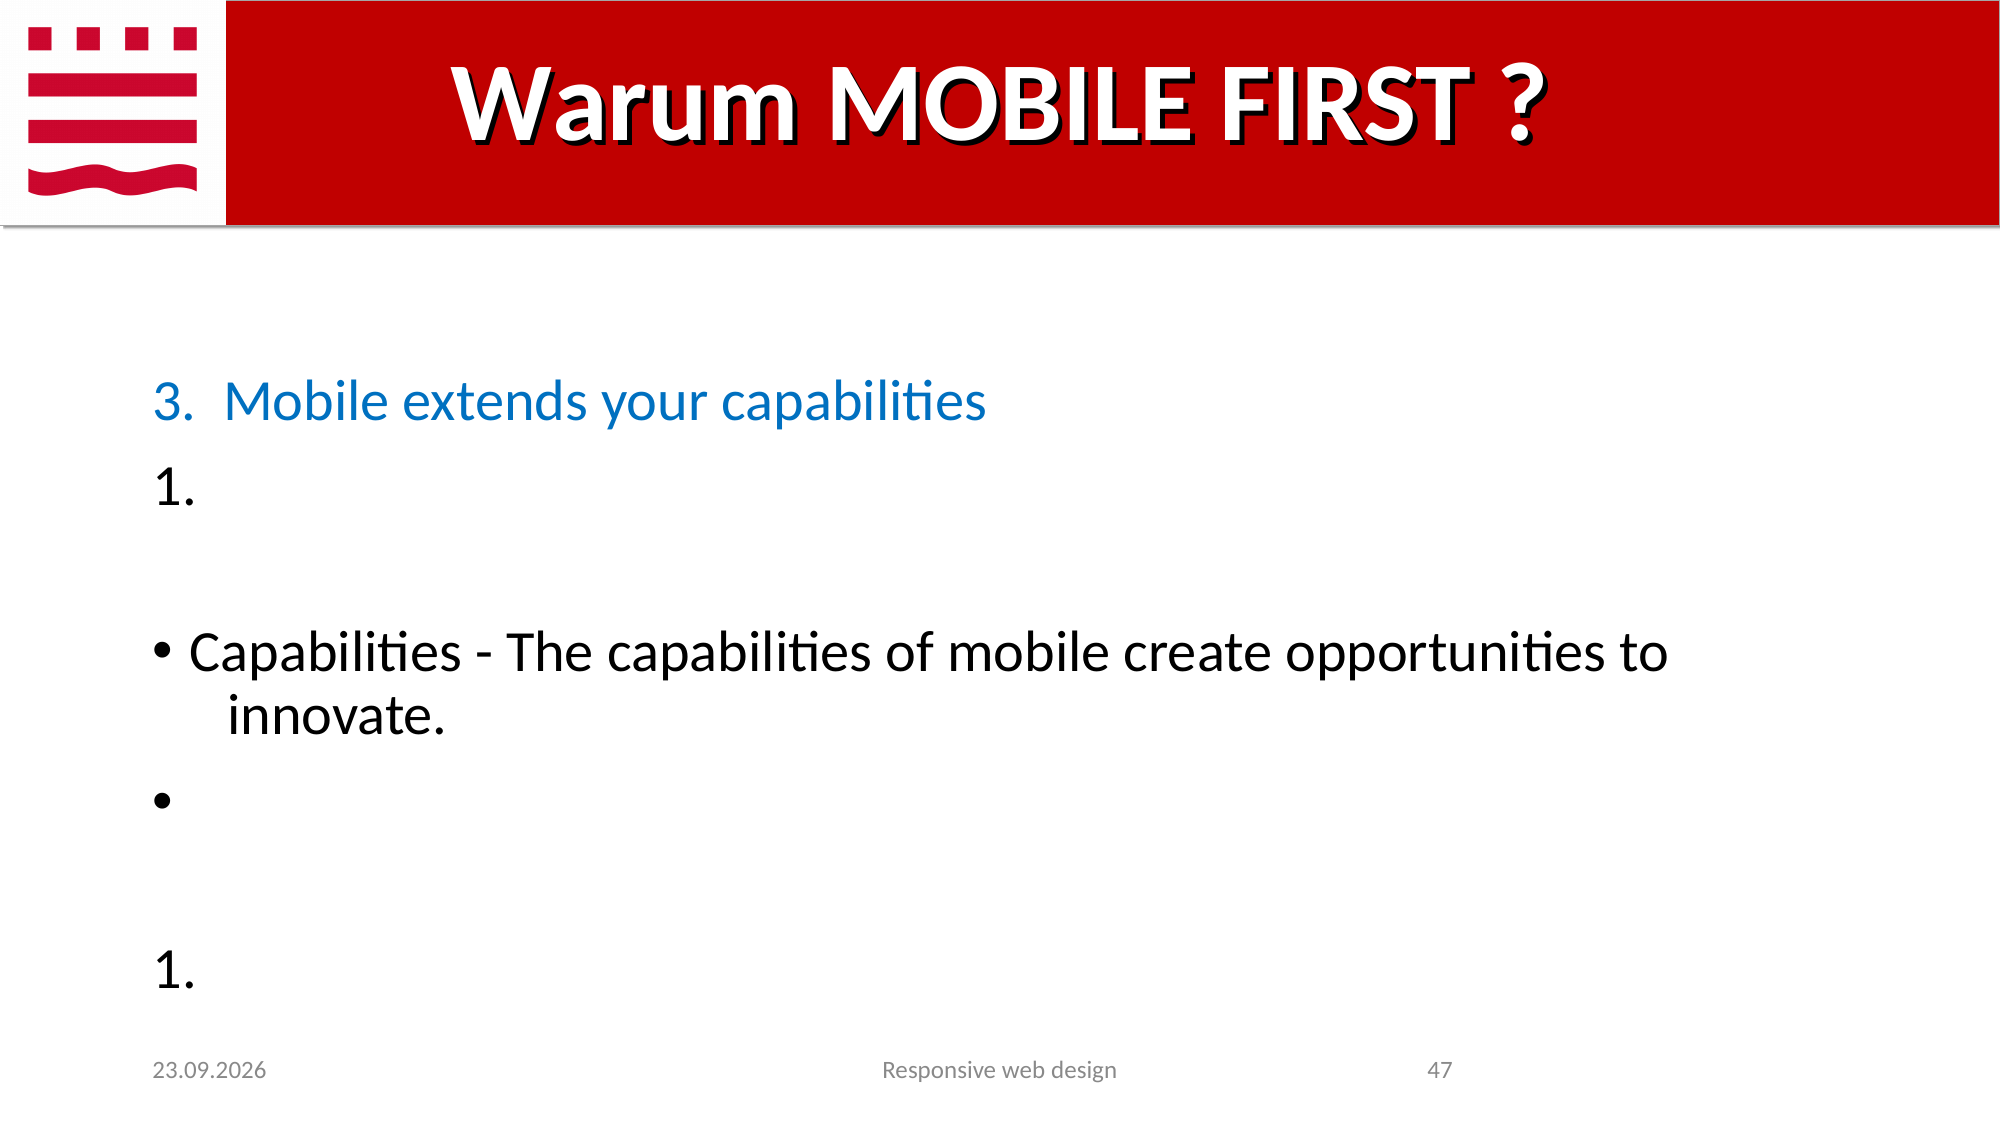

Warum MOBILE FIRST ?
# 3. Mobile extends your capabilities
Capabilities - The capabilities of mobile create opportunities to innovate.
Responsive web design
47